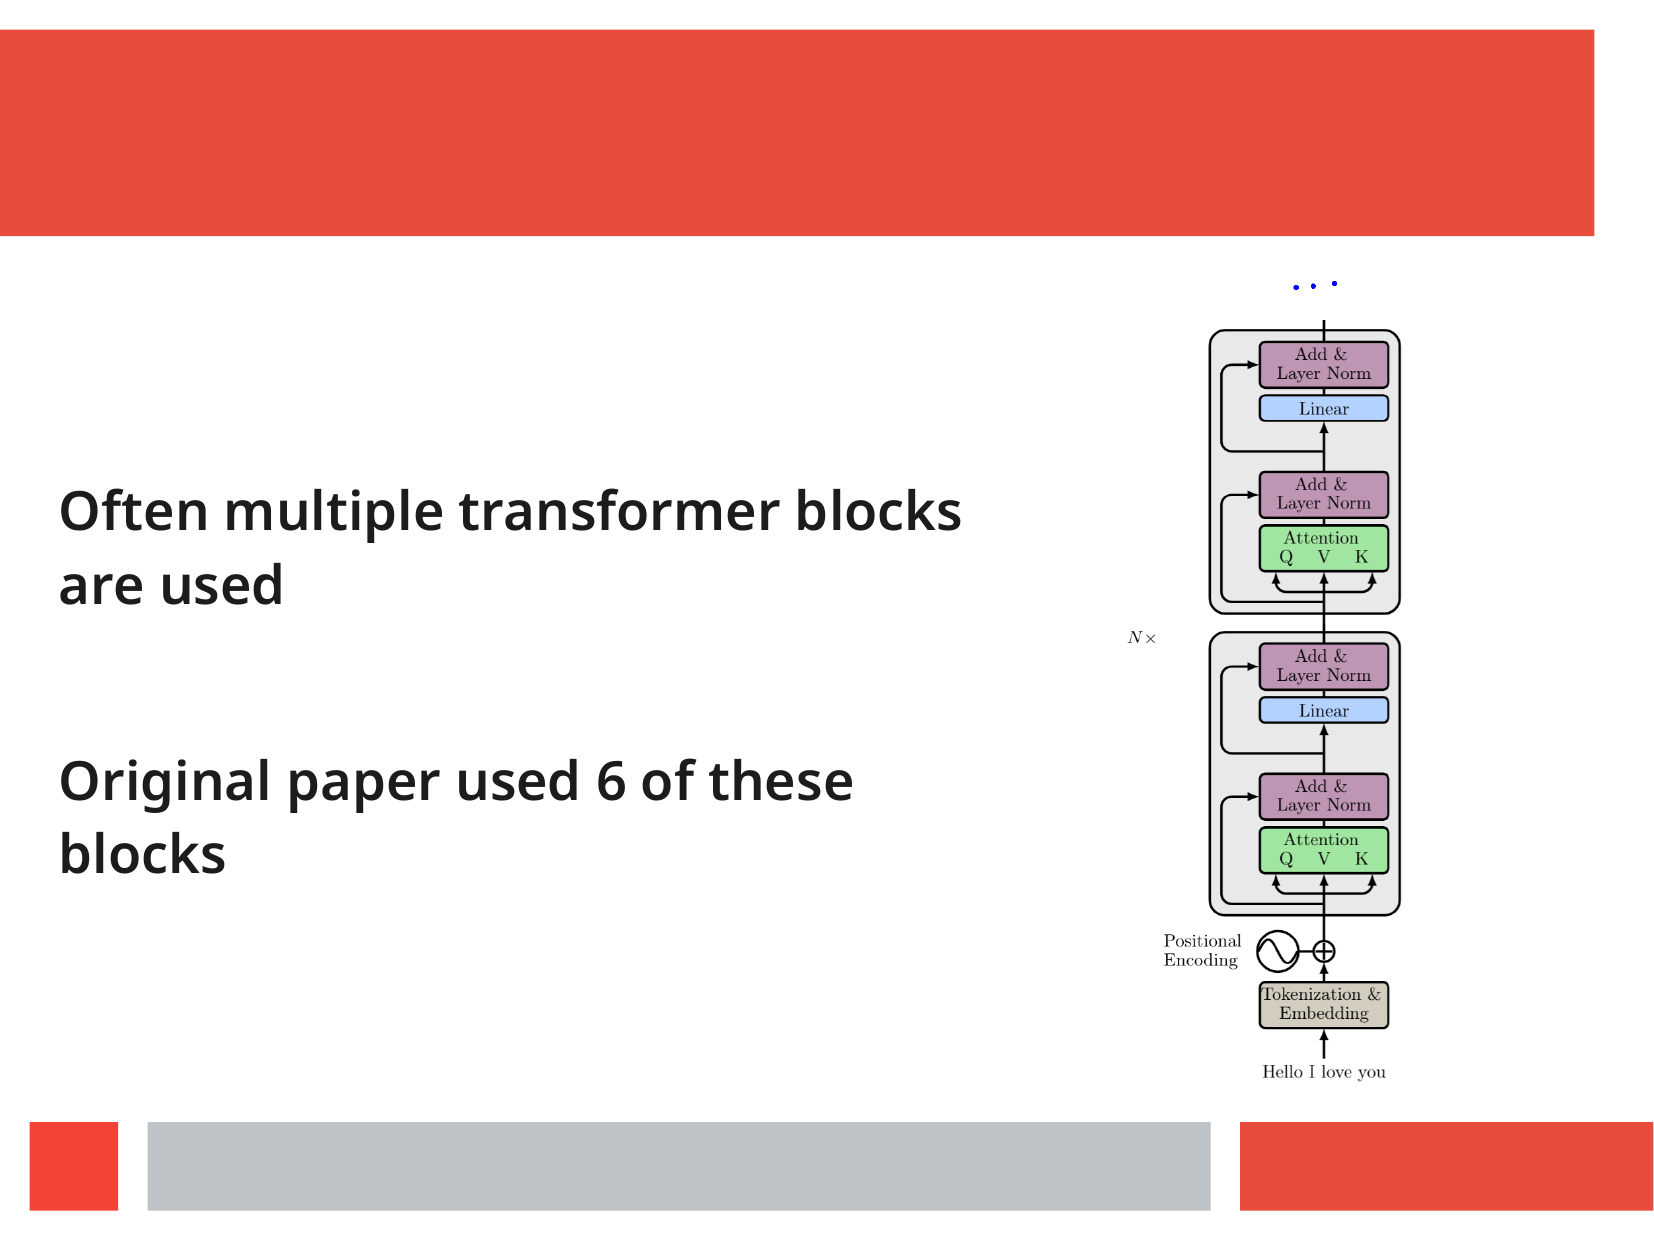

#
Often multiple transformer blocks are used
Original paper used 6 of these blocks